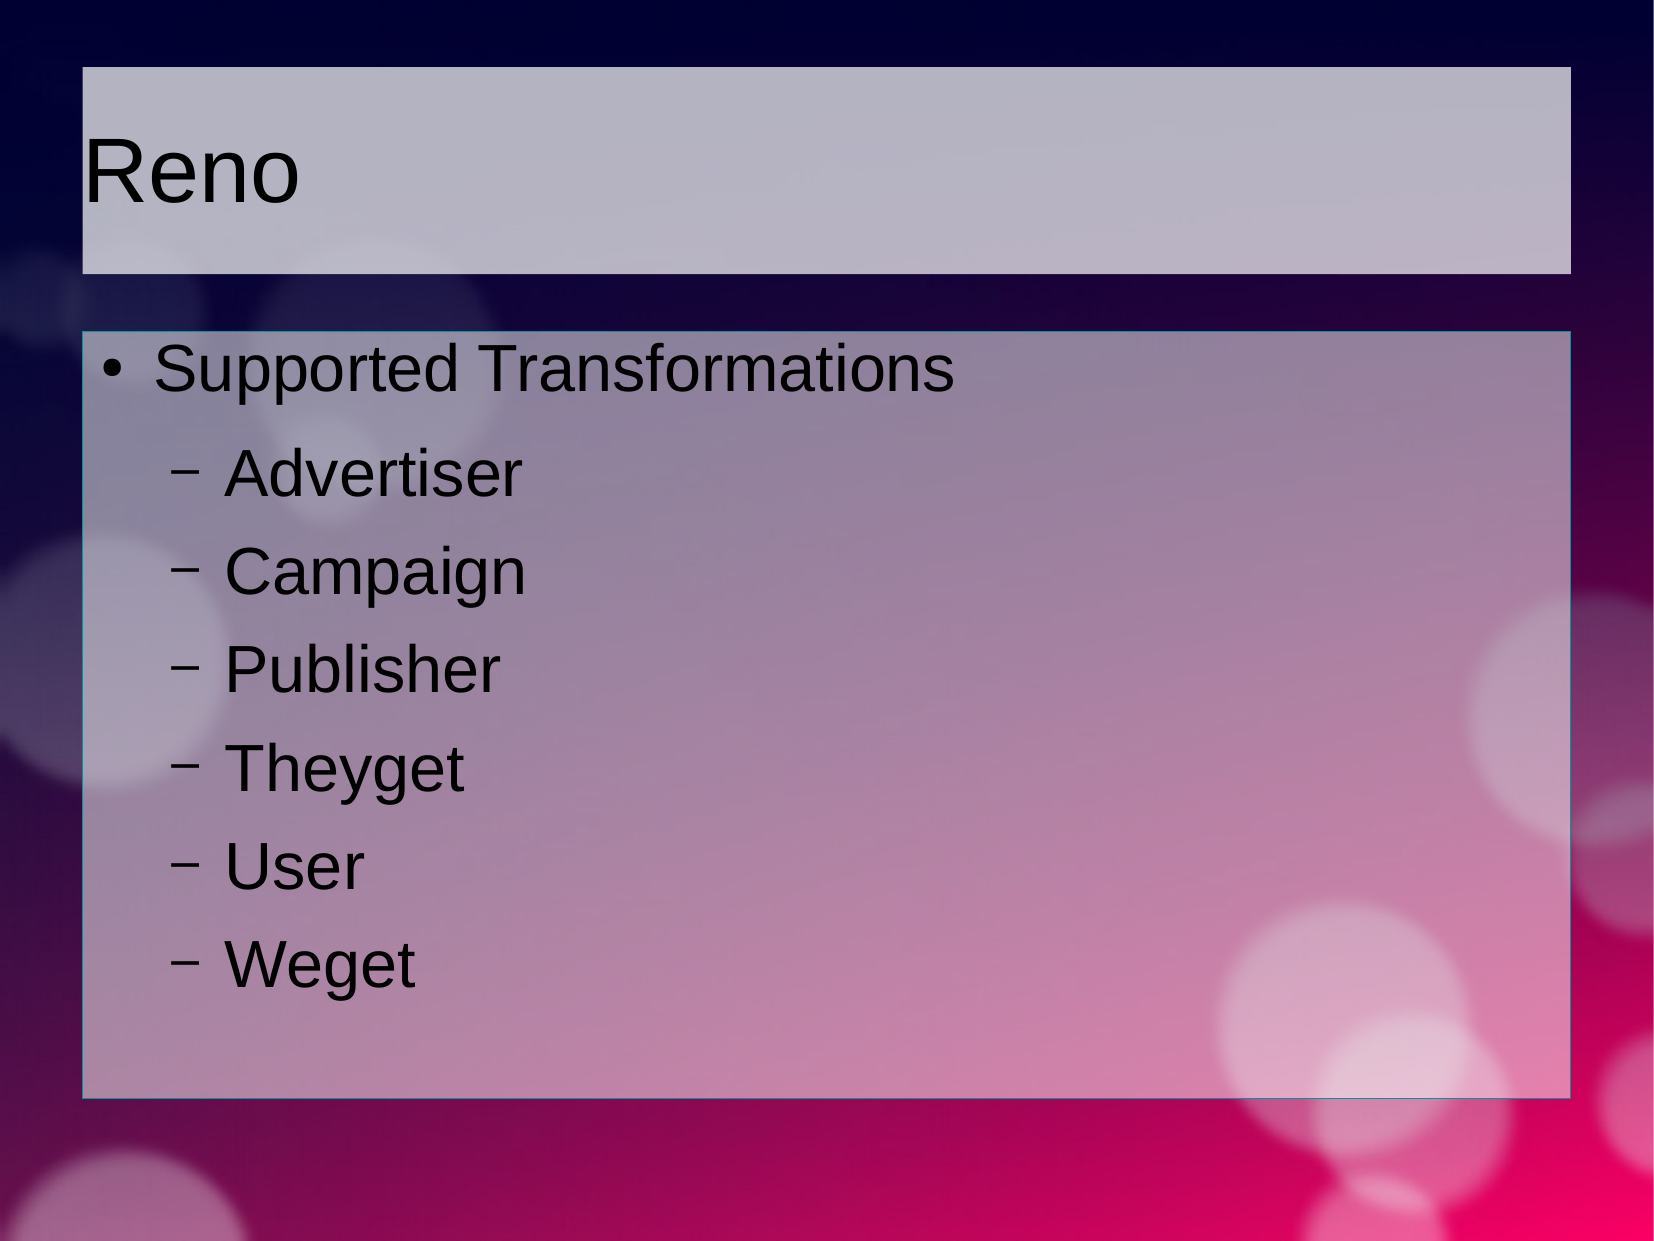

# Reno
Supported Transformations
Advertiser
Campaign
Publisher
Theyget
User
Weget